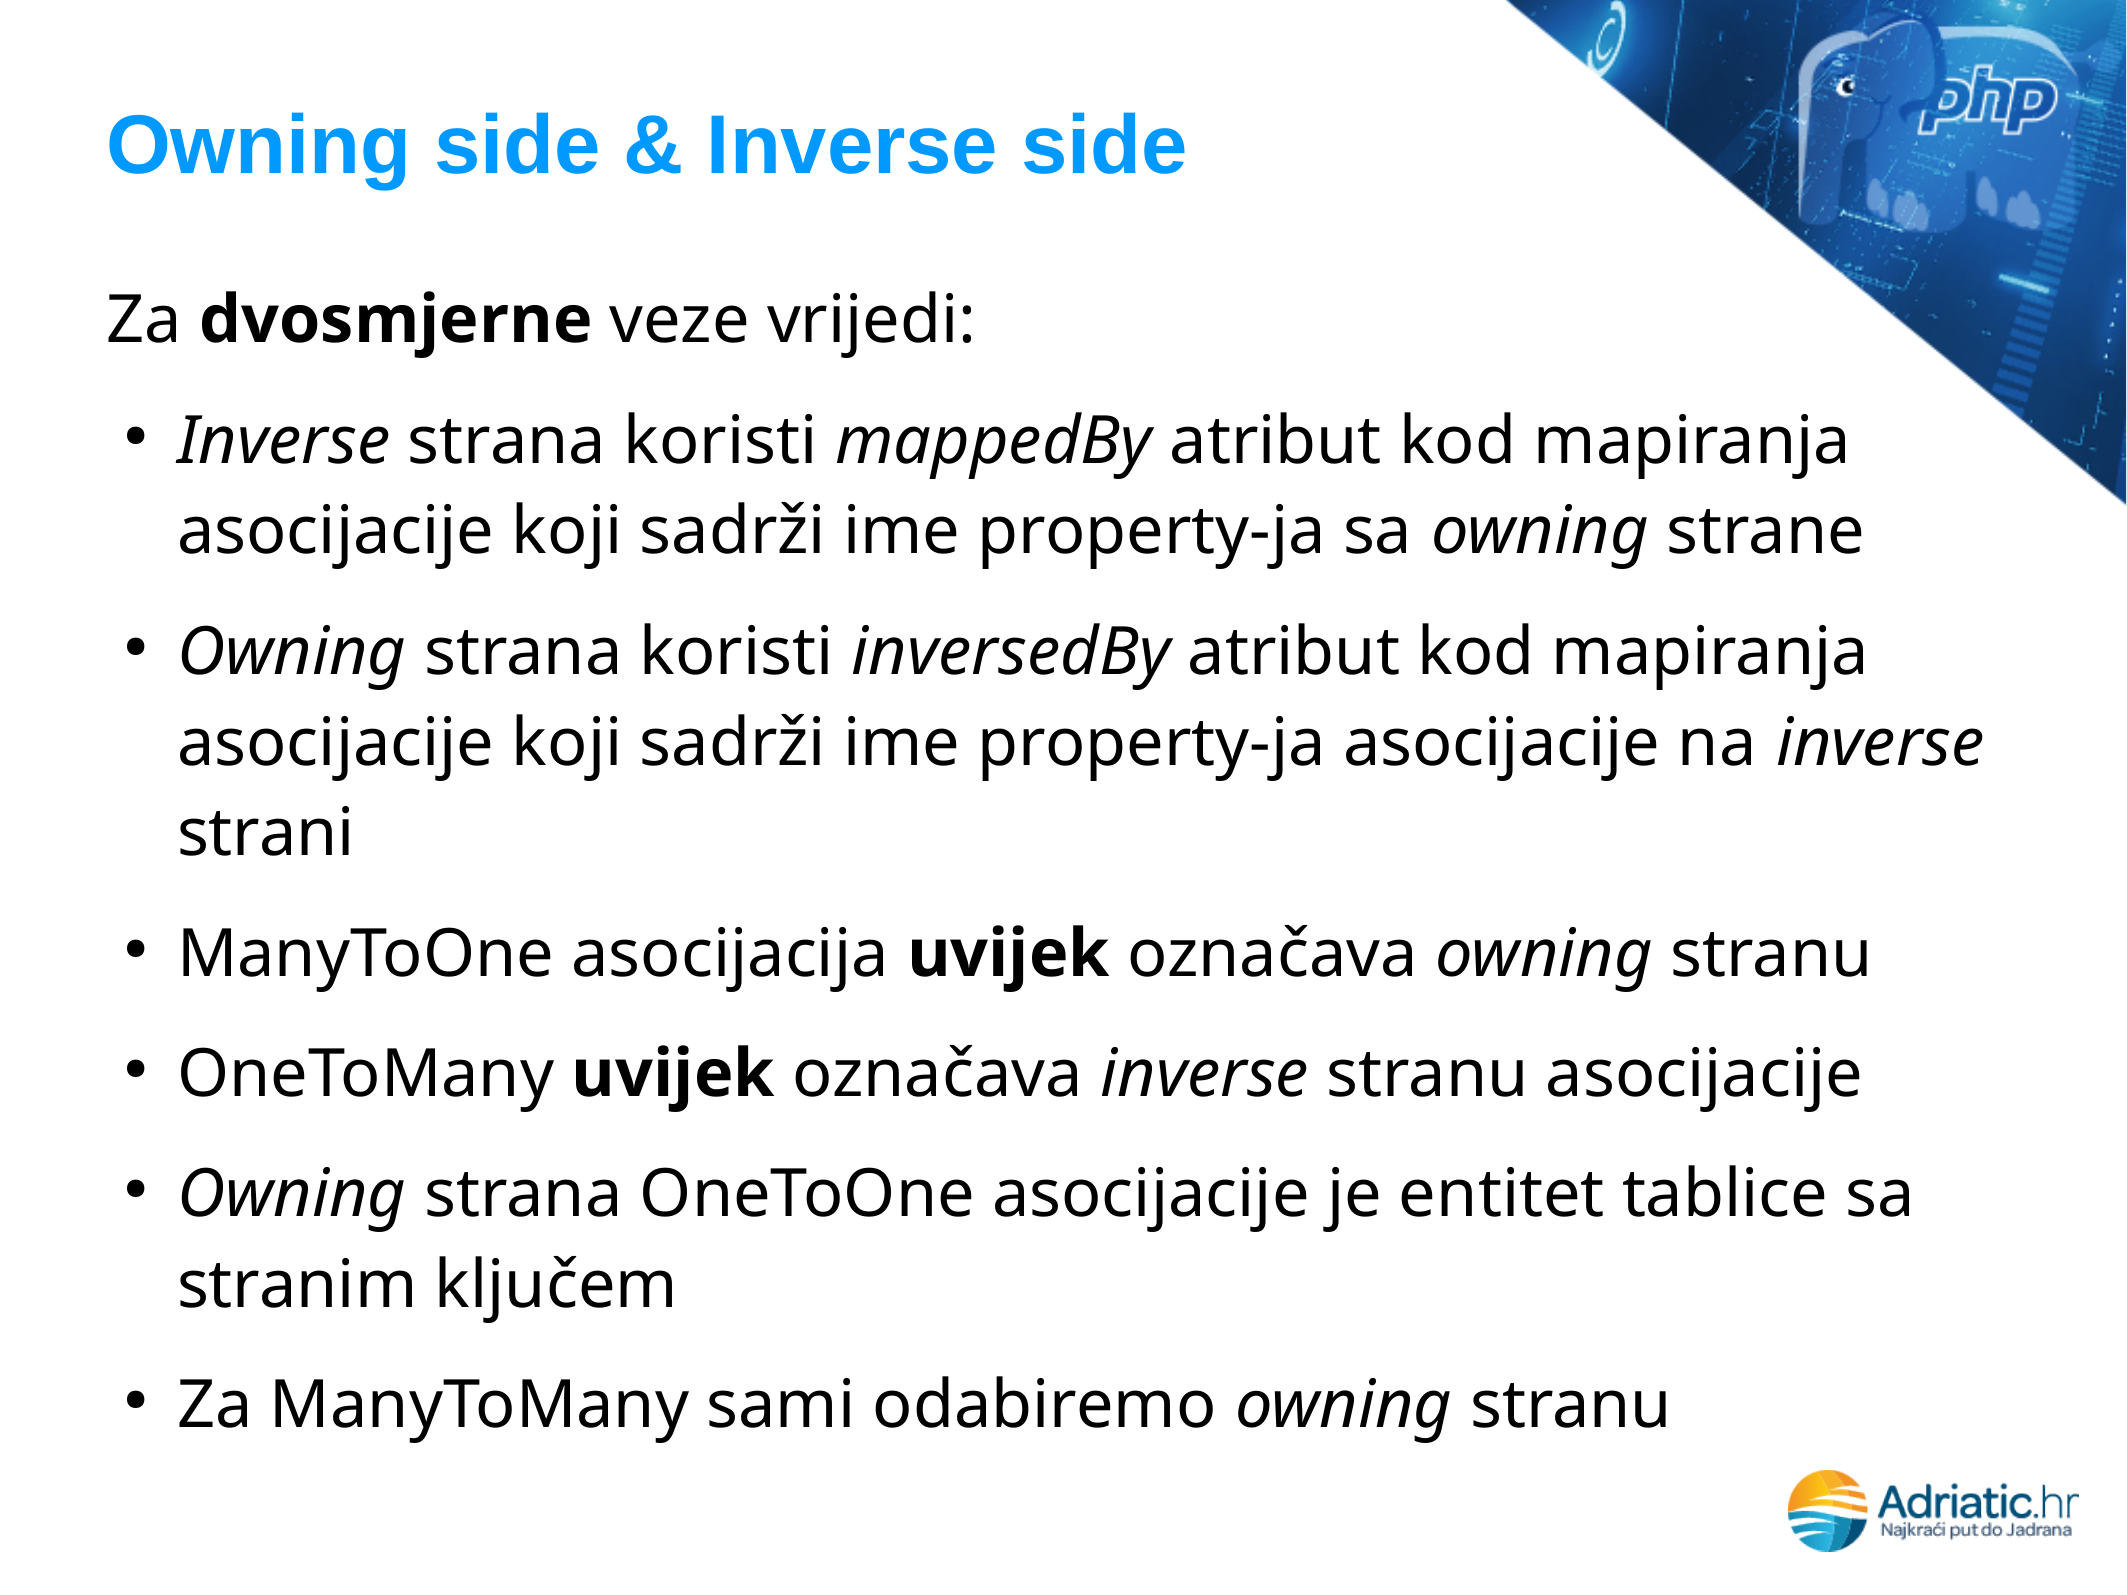

# Owning side & Inverse side
Za dvosmjerne veze vrijedi:
Inverse strana koristi mappedBy atribut kod mapiranja asocijacije koji sadrži ime property-ja sa owning strane
Owning strana koristi inversedBy atribut kod mapiranja asocijacije koji sadrži ime property-ja asocijacije na inverse strani
ManyToOne asocijacija uvijek označava owning stranu
OneToMany uvijek označava inverse stranu asocijacije
Owning strana OneToOne asocijacije je entitet tablice sa stranim ključem
Za ManyToMany sami odabiremo owning stranu